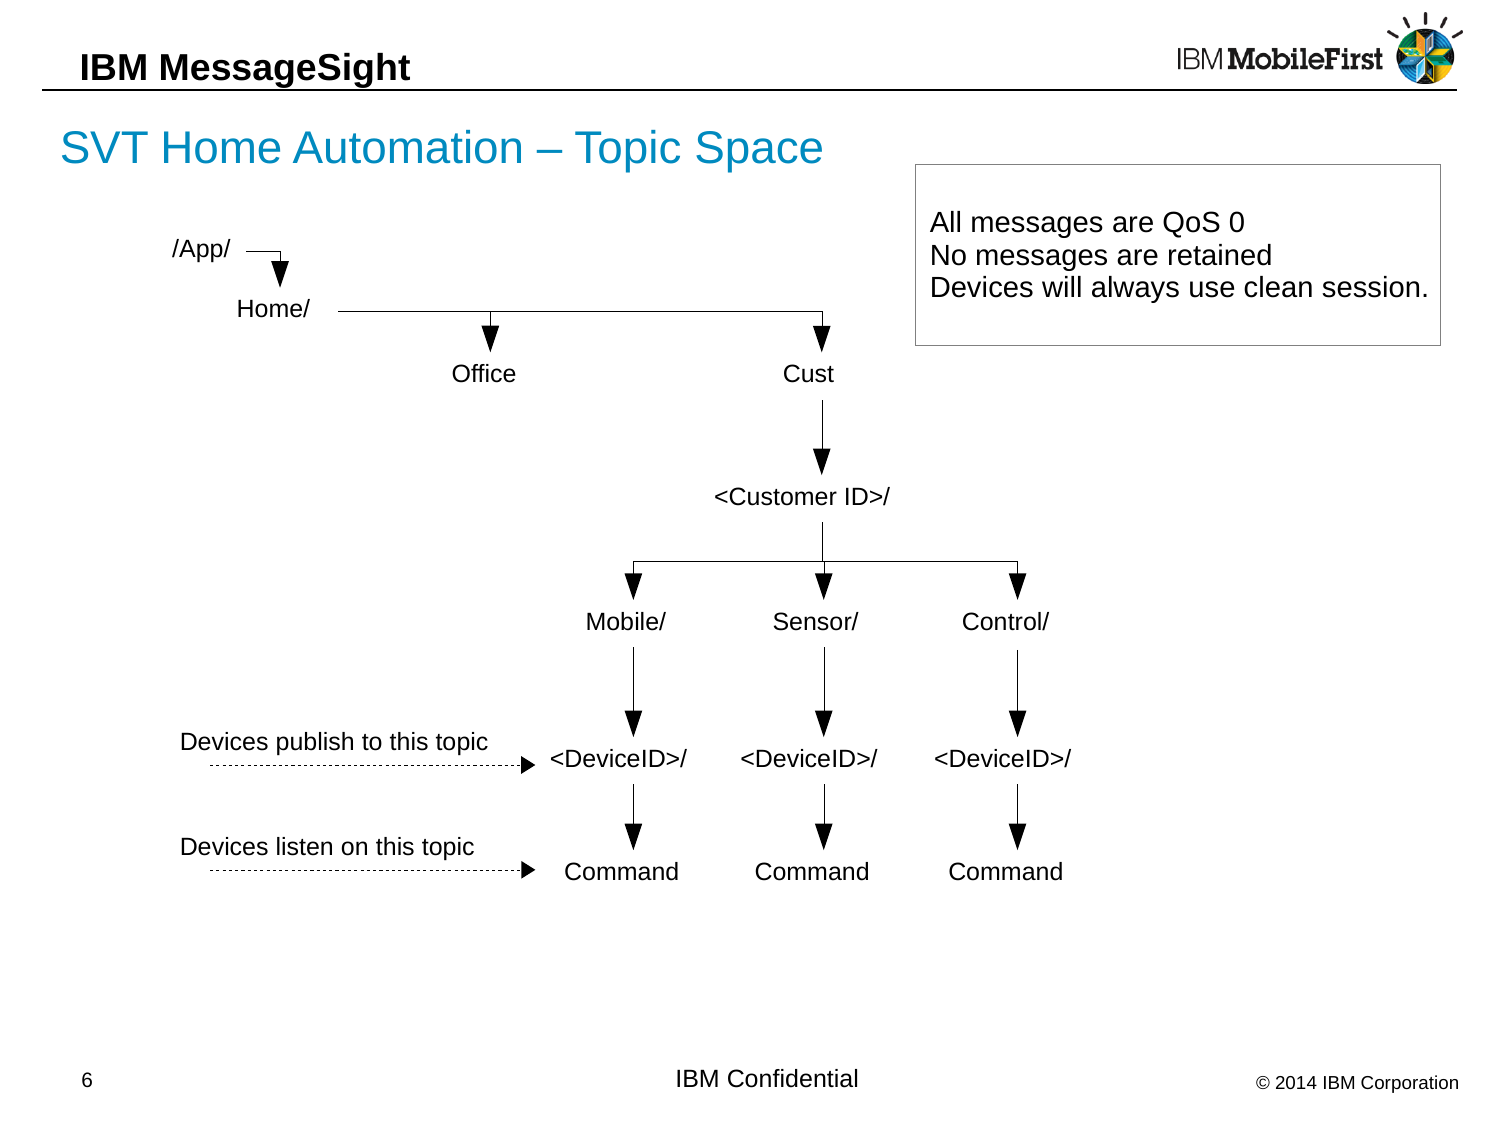

SVT Home Automation – Topic Space
All messages are QoS 0
No messages are retained
Devices will always use clean session.
/App/
Home/
Office
Cust
<Customer ID>/
Mobile/
Sensor/
Control/
Devices publish to this topic
<DeviceID>/
<DeviceID>/
<DeviceID>/
Devices listen on this topic
Command
Command
Command